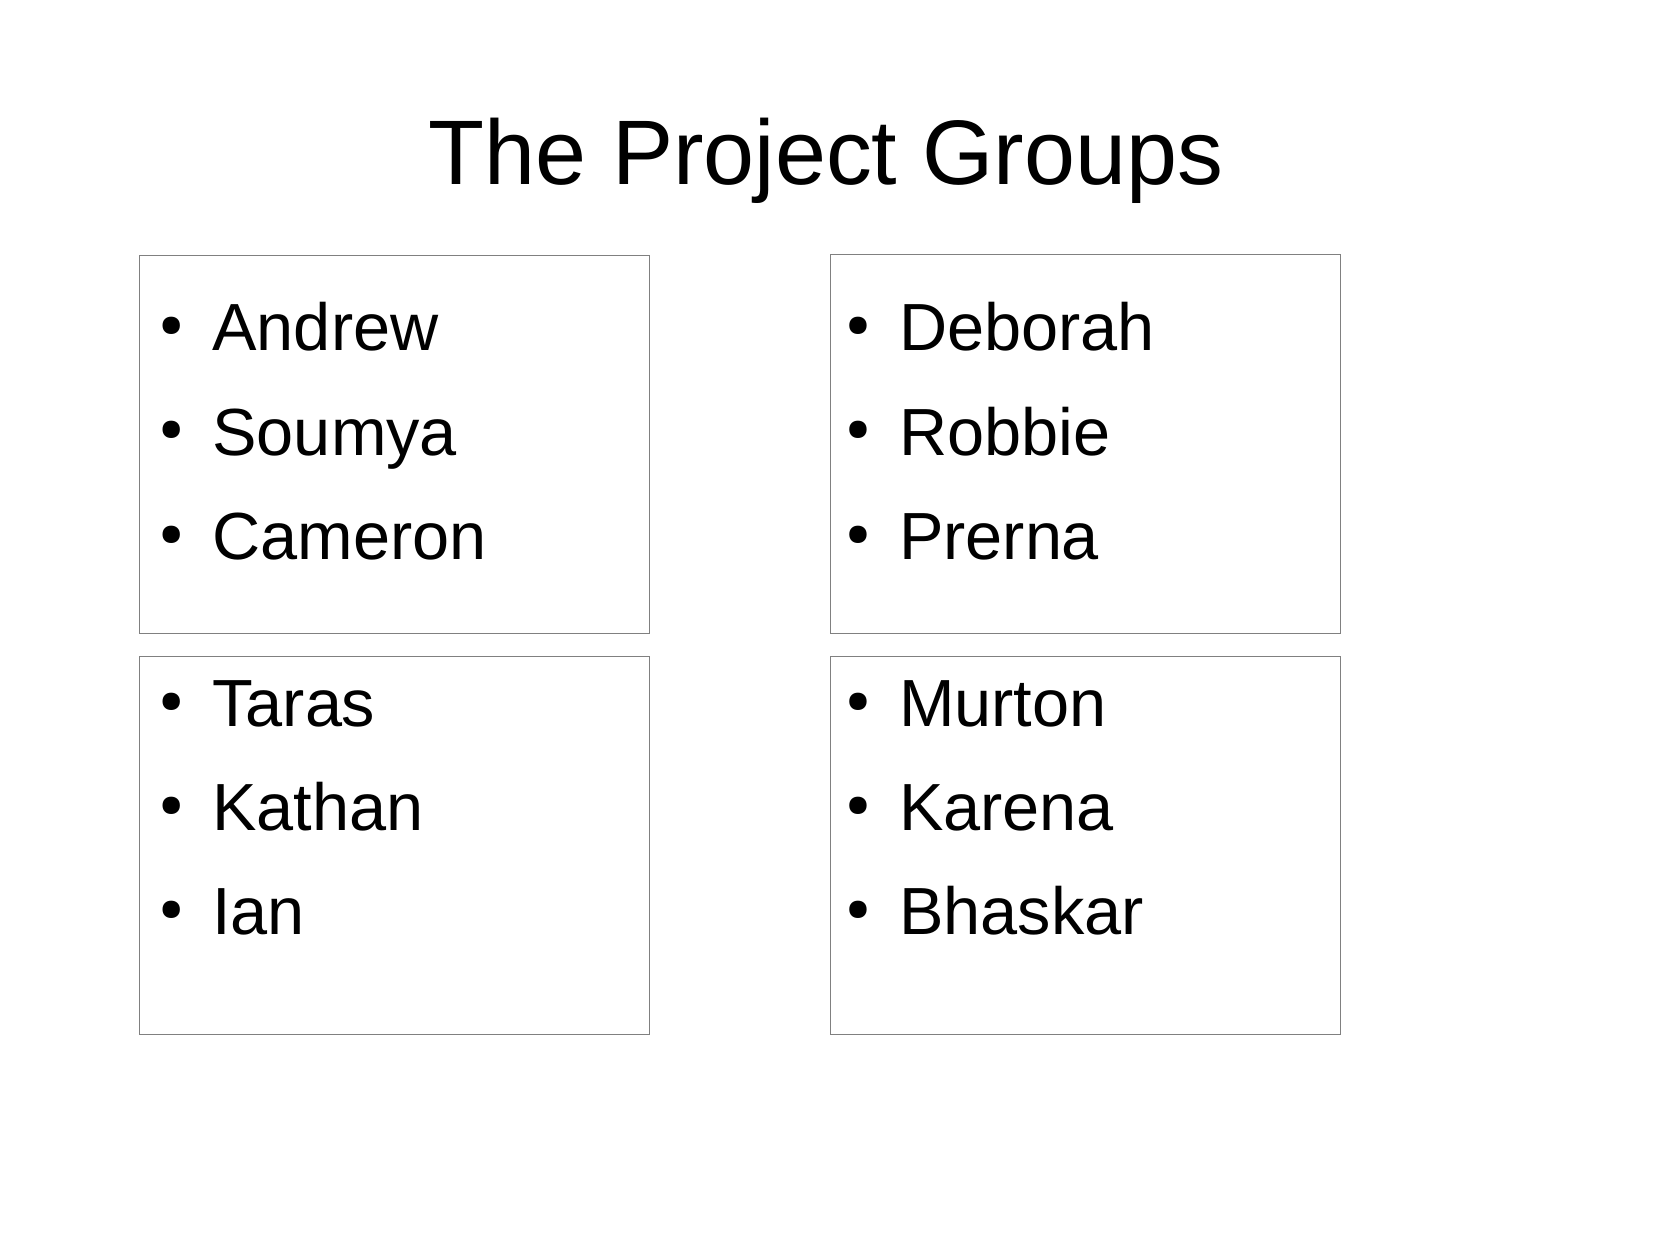

# The Project Groups
Andrew
Soumya
Cameron
Deborah
Robbie
Prerna
Taras
Kathan
Ian
Murton
Karena
Bhaskar